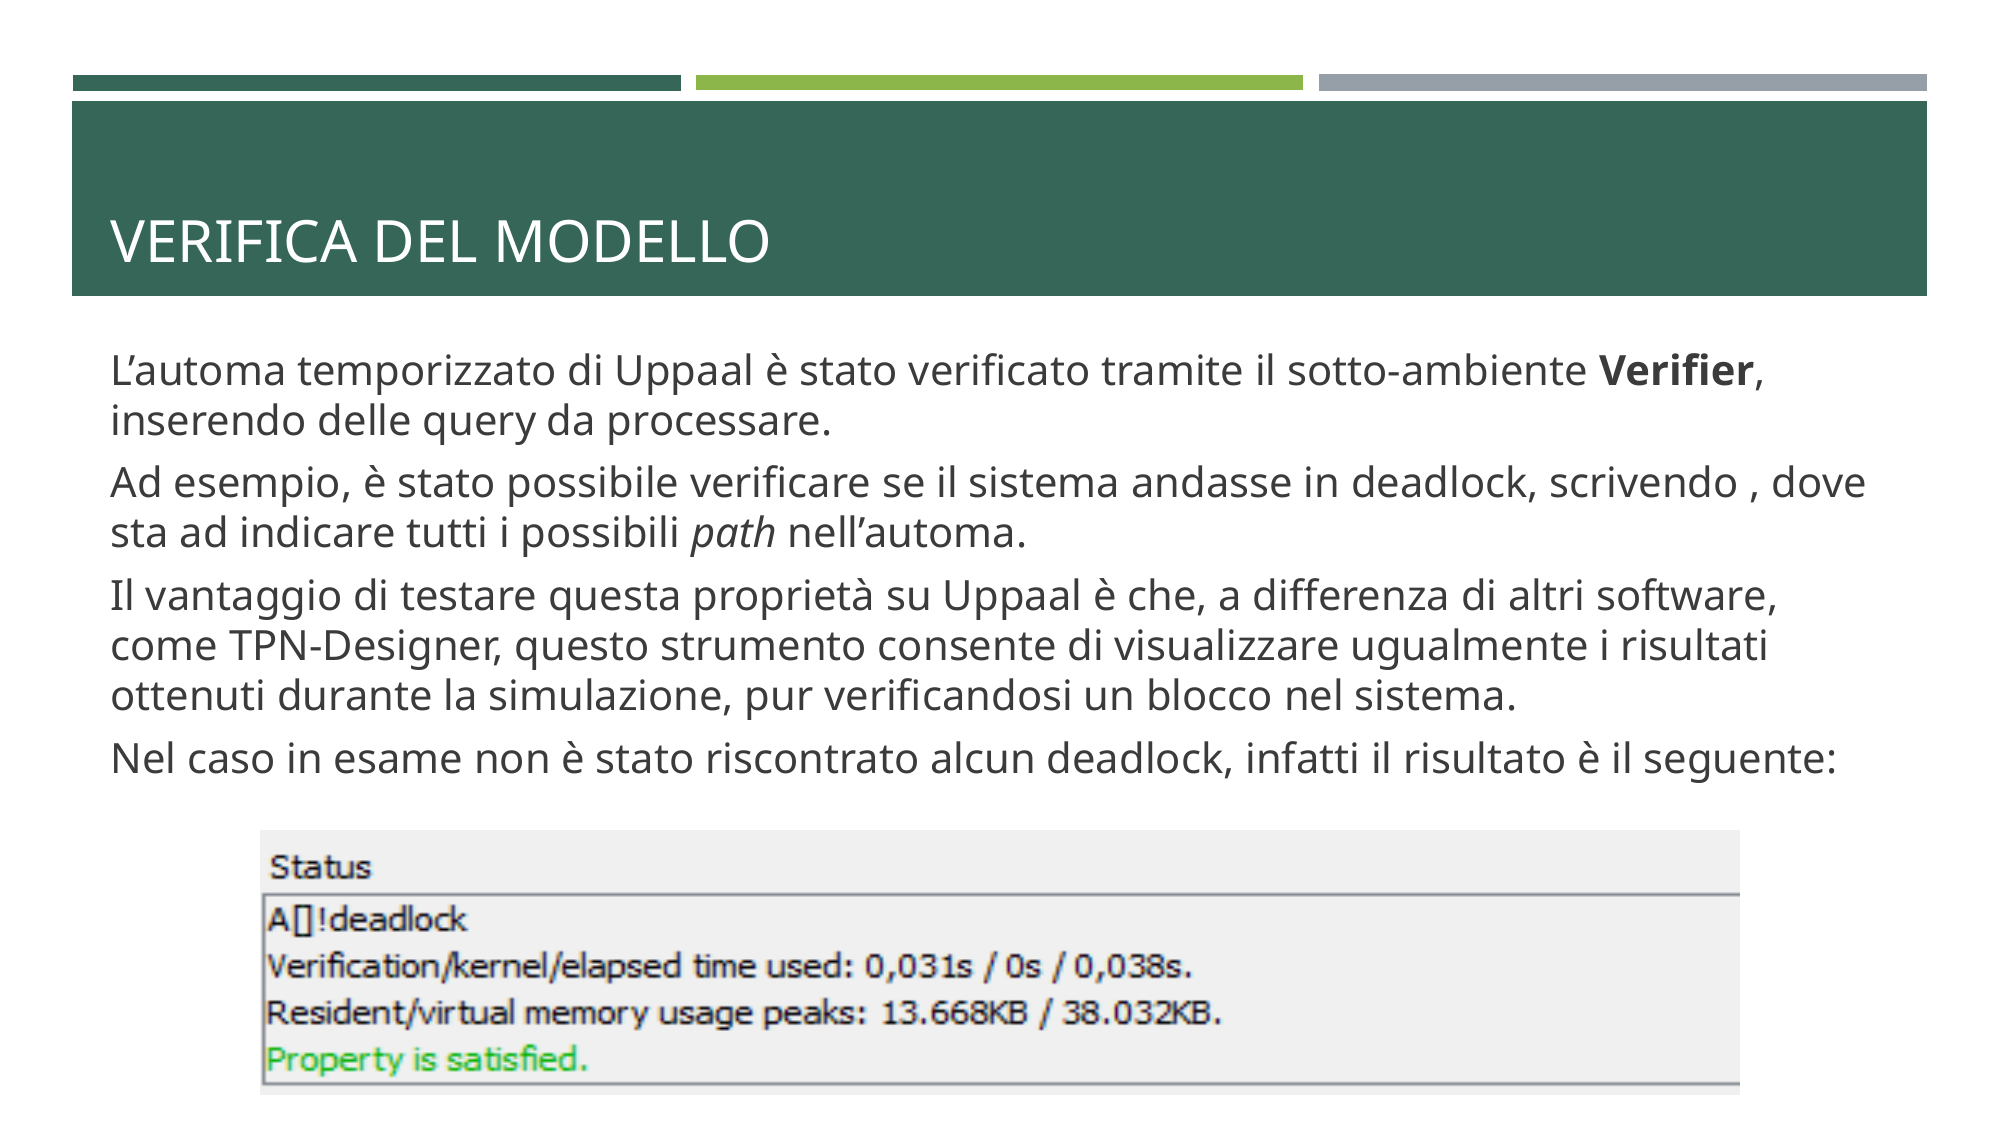

# Verifica del modello
L’automa temporizzato di Uppaal è stato verificato tramite il sotto-ambiente Verifier, inserendo delle query da processare.
Ad esempio, è stato possibile verificare se il sistema andasse in deadlock, scrivendo , dove sta ad indicare tutti i possibili path nell’automa.
Il vantaggio di testare questa proprietà su Uppaal è che, a differenza di altri software, come TPN-Designer, questo strumento consente di visualizzare ugualmente i risultati ottenuti durante la simulazione, pur verificandosi un blocco nel sistema.
Nel caso in esame non è stato riscontrato alcun deadlock, infatti il risultato è il seguente: